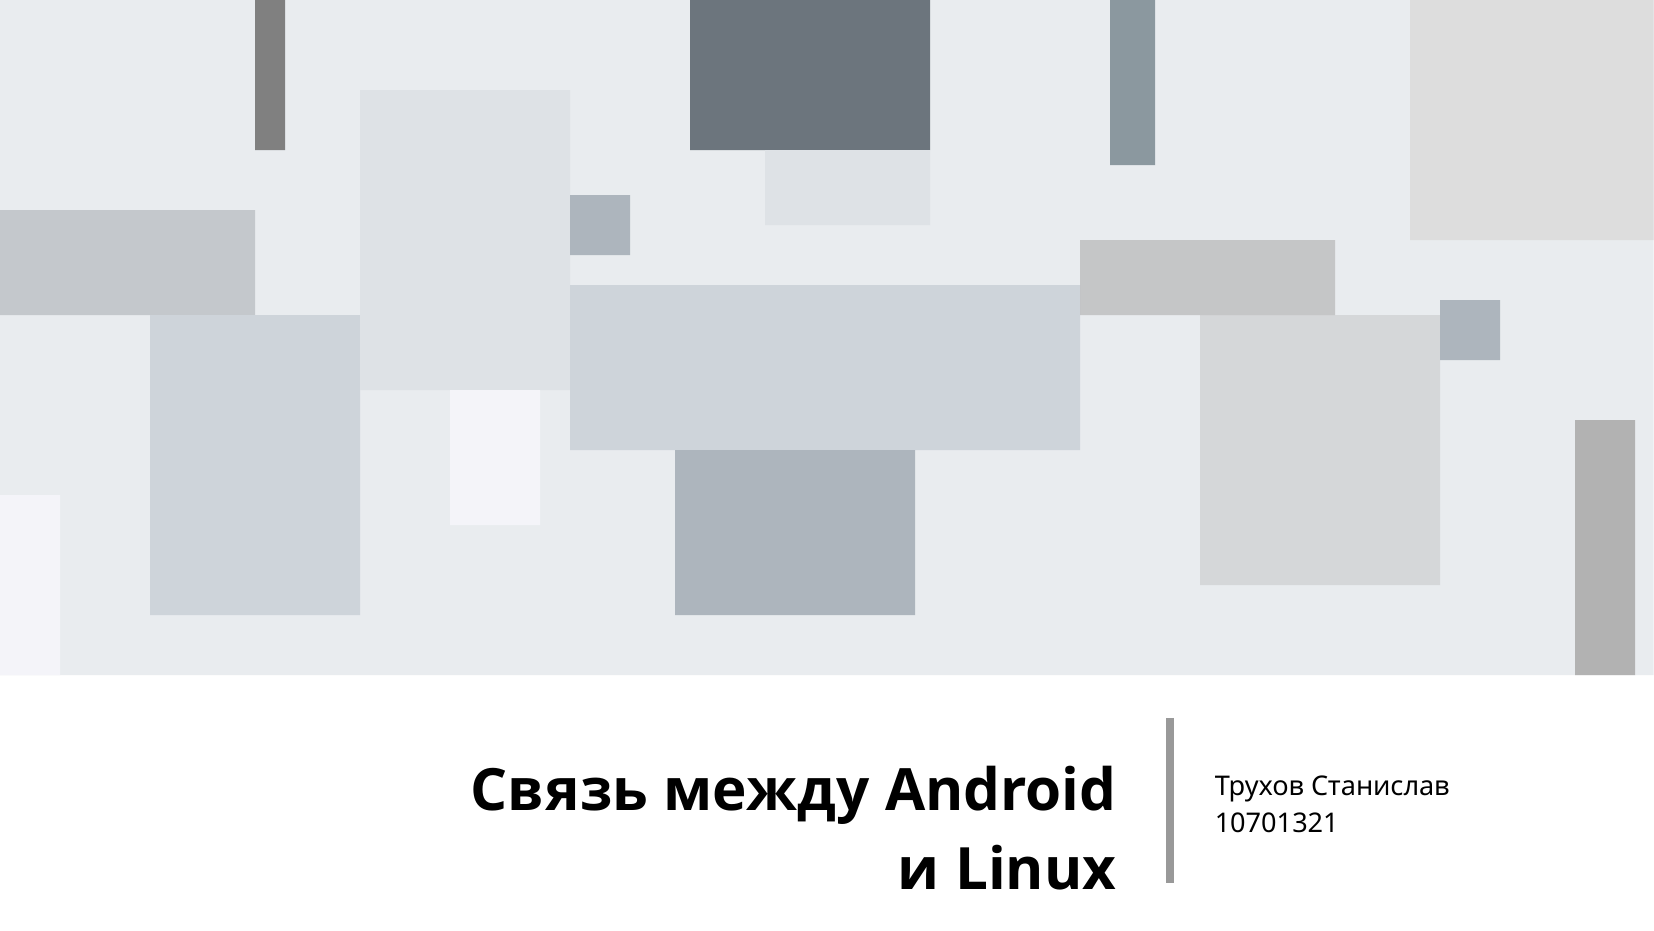

Связь между Android и Linux
Трухов Станислав
10701321